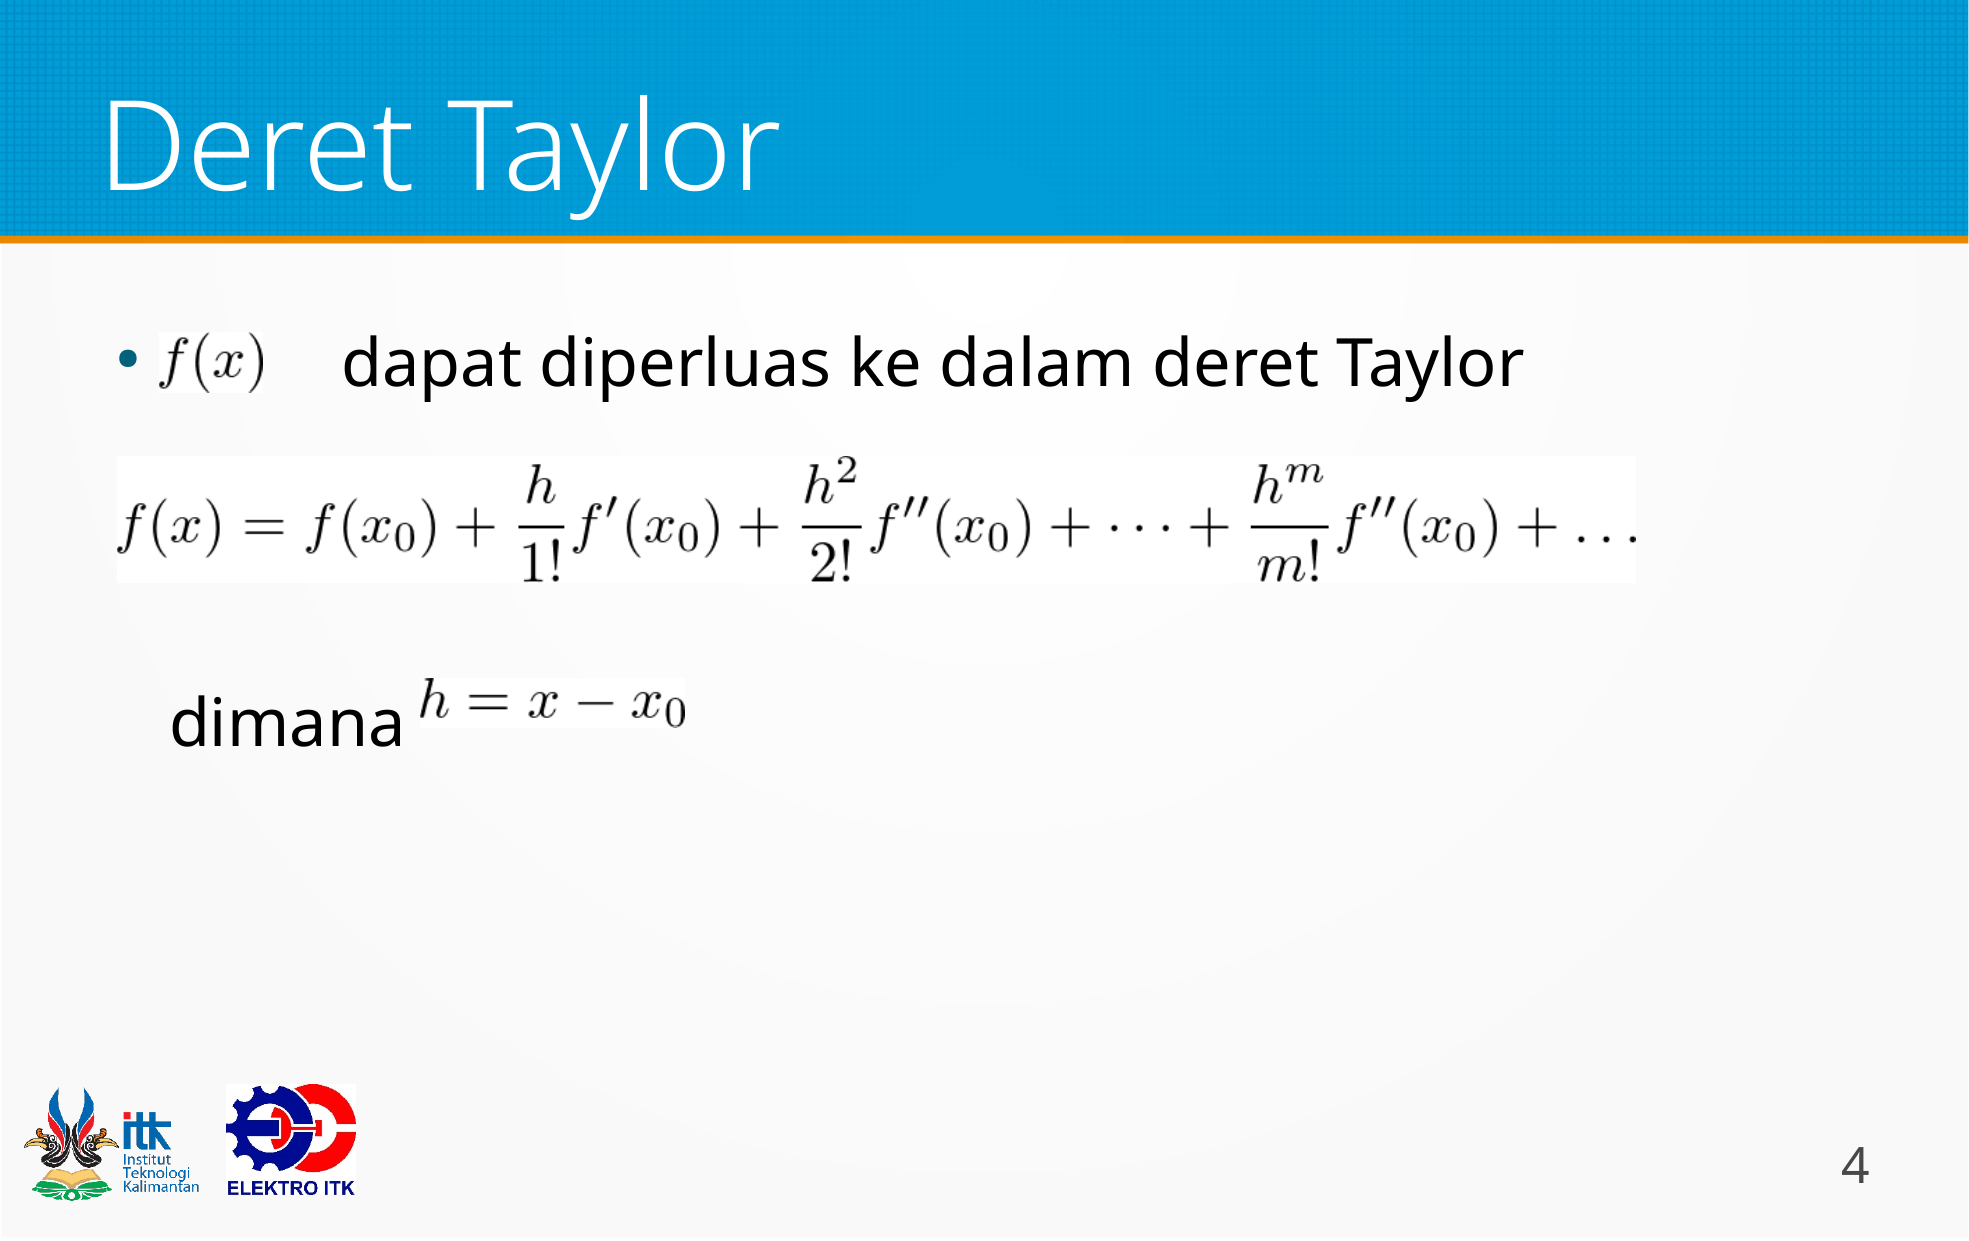

# Deret Taylor
 dapat diperluas ke dalam deret Taylor
dimana
4